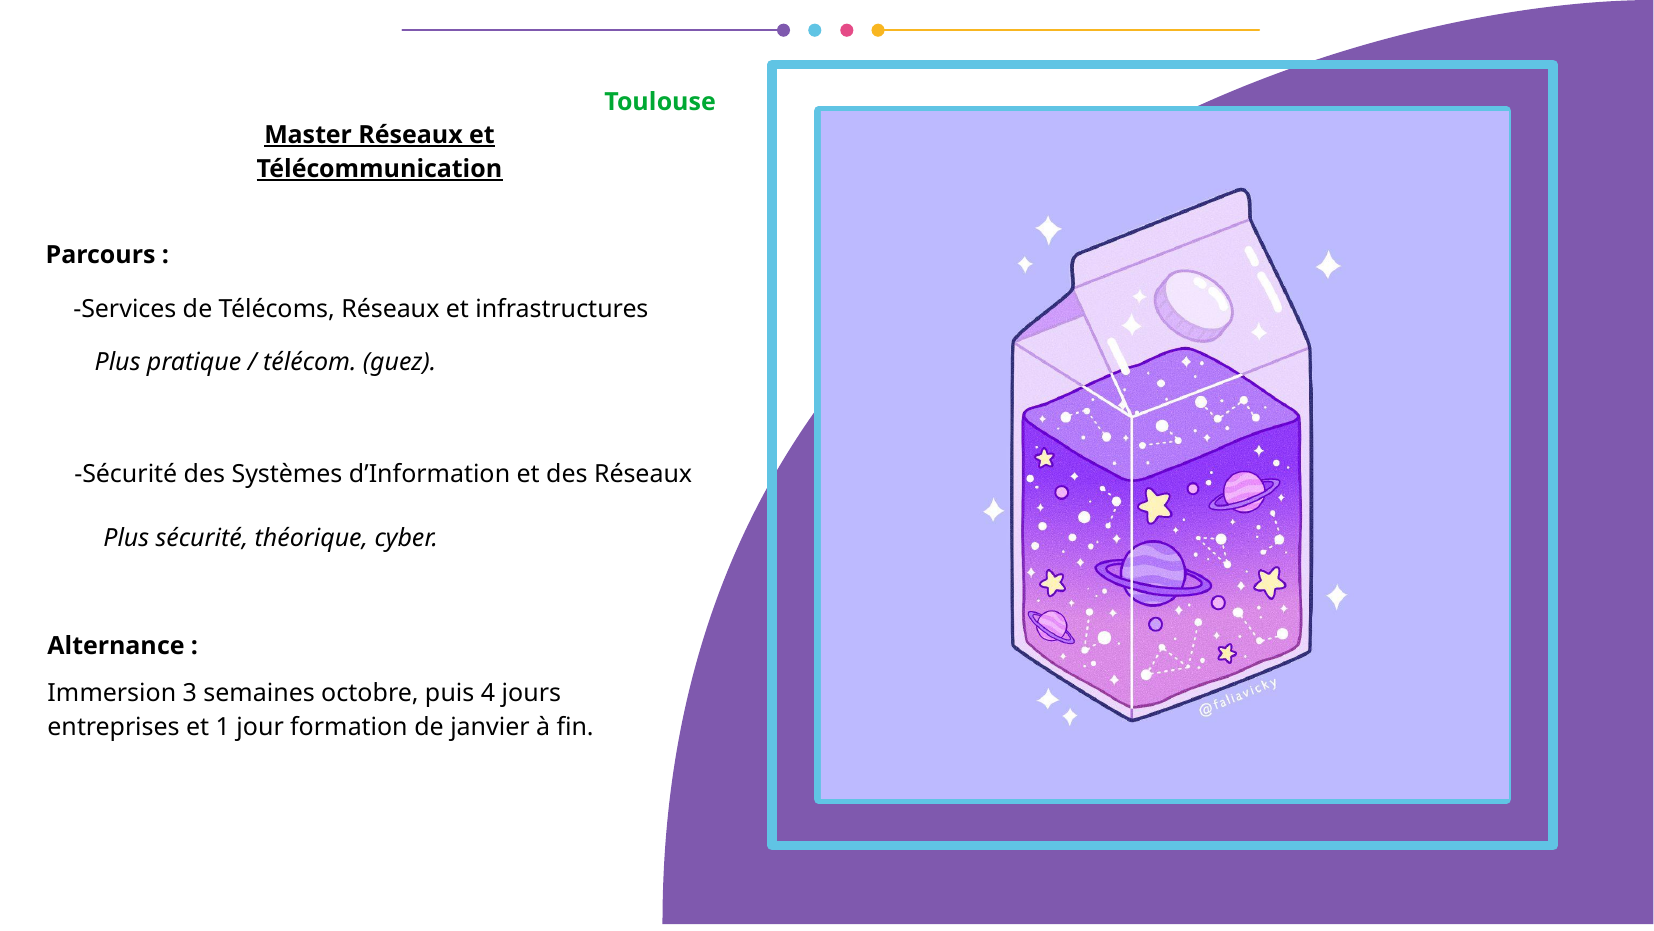

# Master Réseaux et Télécommunication
Toulouse
Parcours :
-Services de Télécoms, Réseaux et infrastructures
Plus pratique / télécom. (guez).
-Sécurité des Systèmes d’Information et des Réseaux
Plus sécurité, théorique, cyber.
Alternance :
Immersion 3 semaines octobre, puis 4 jours entreprises et 1 jour formation de janvier à fin.